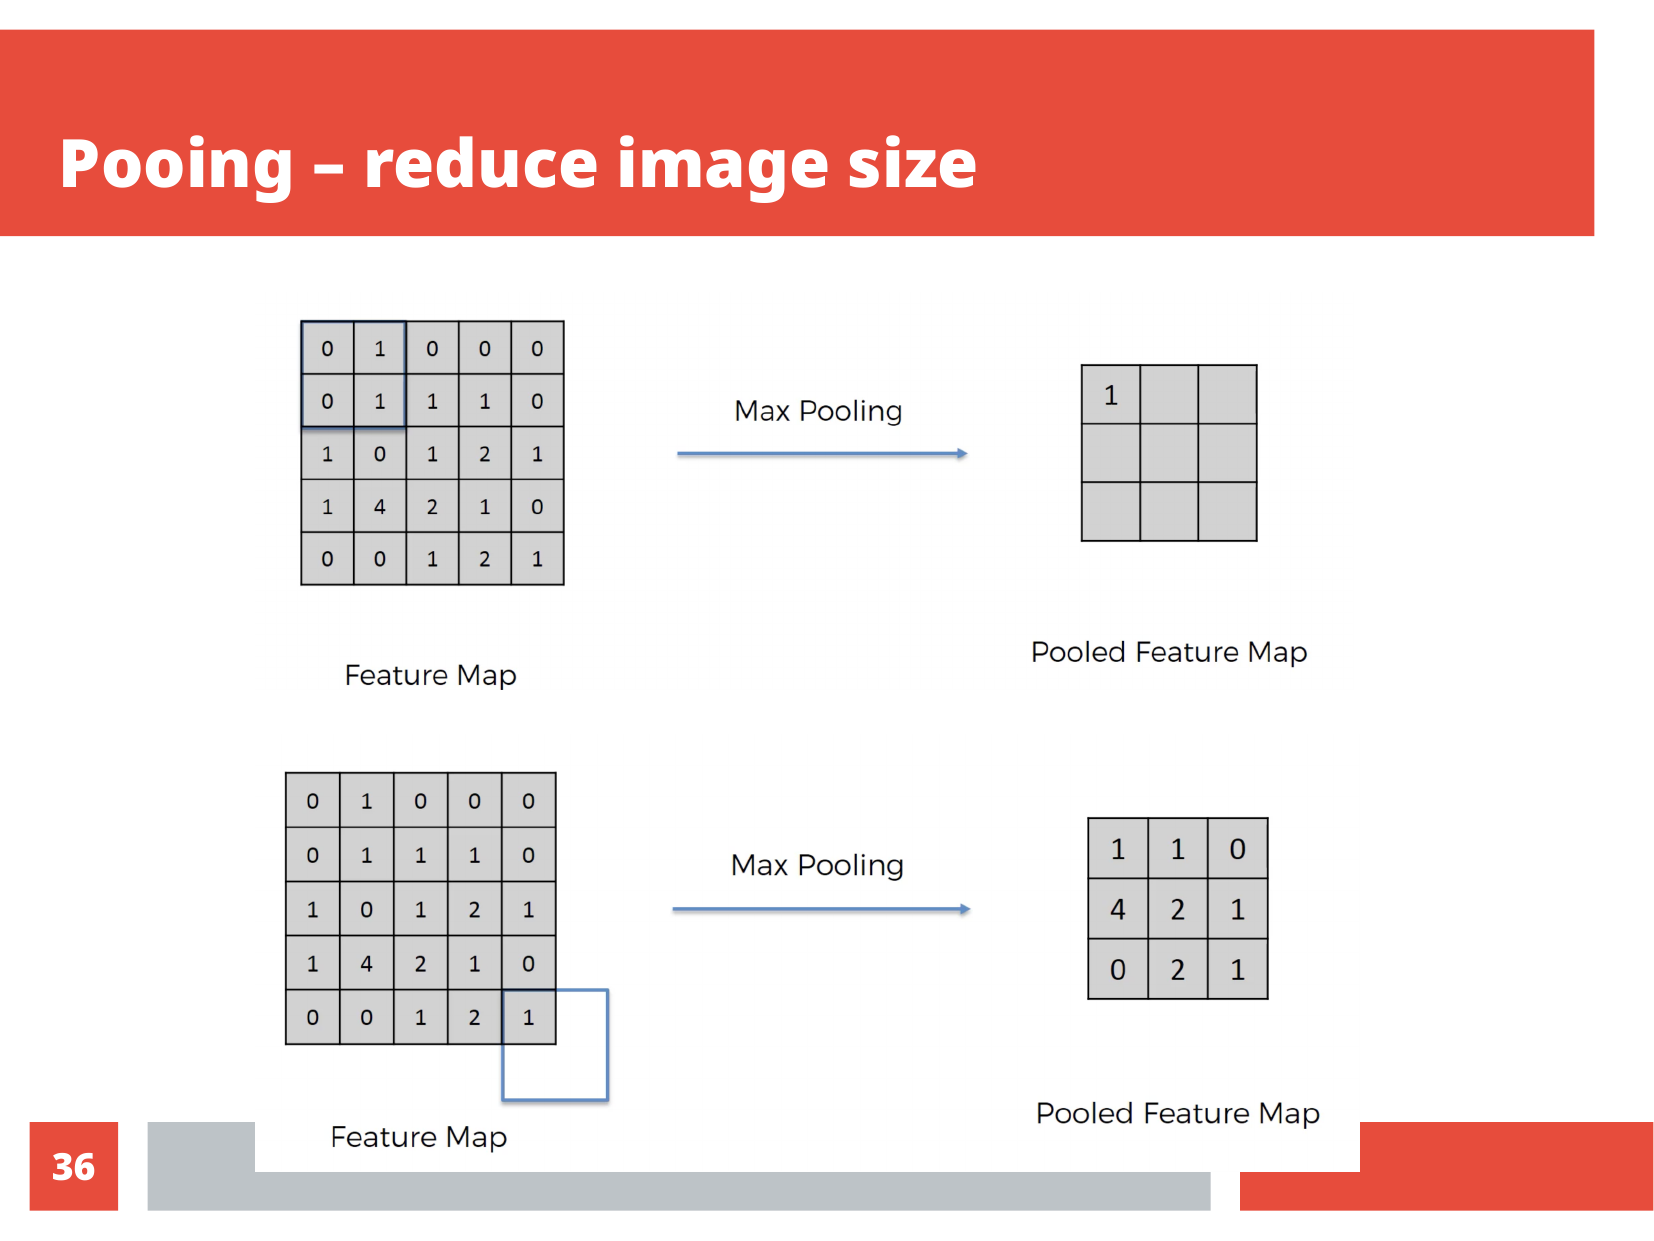

# Pooing – reduce image size
36